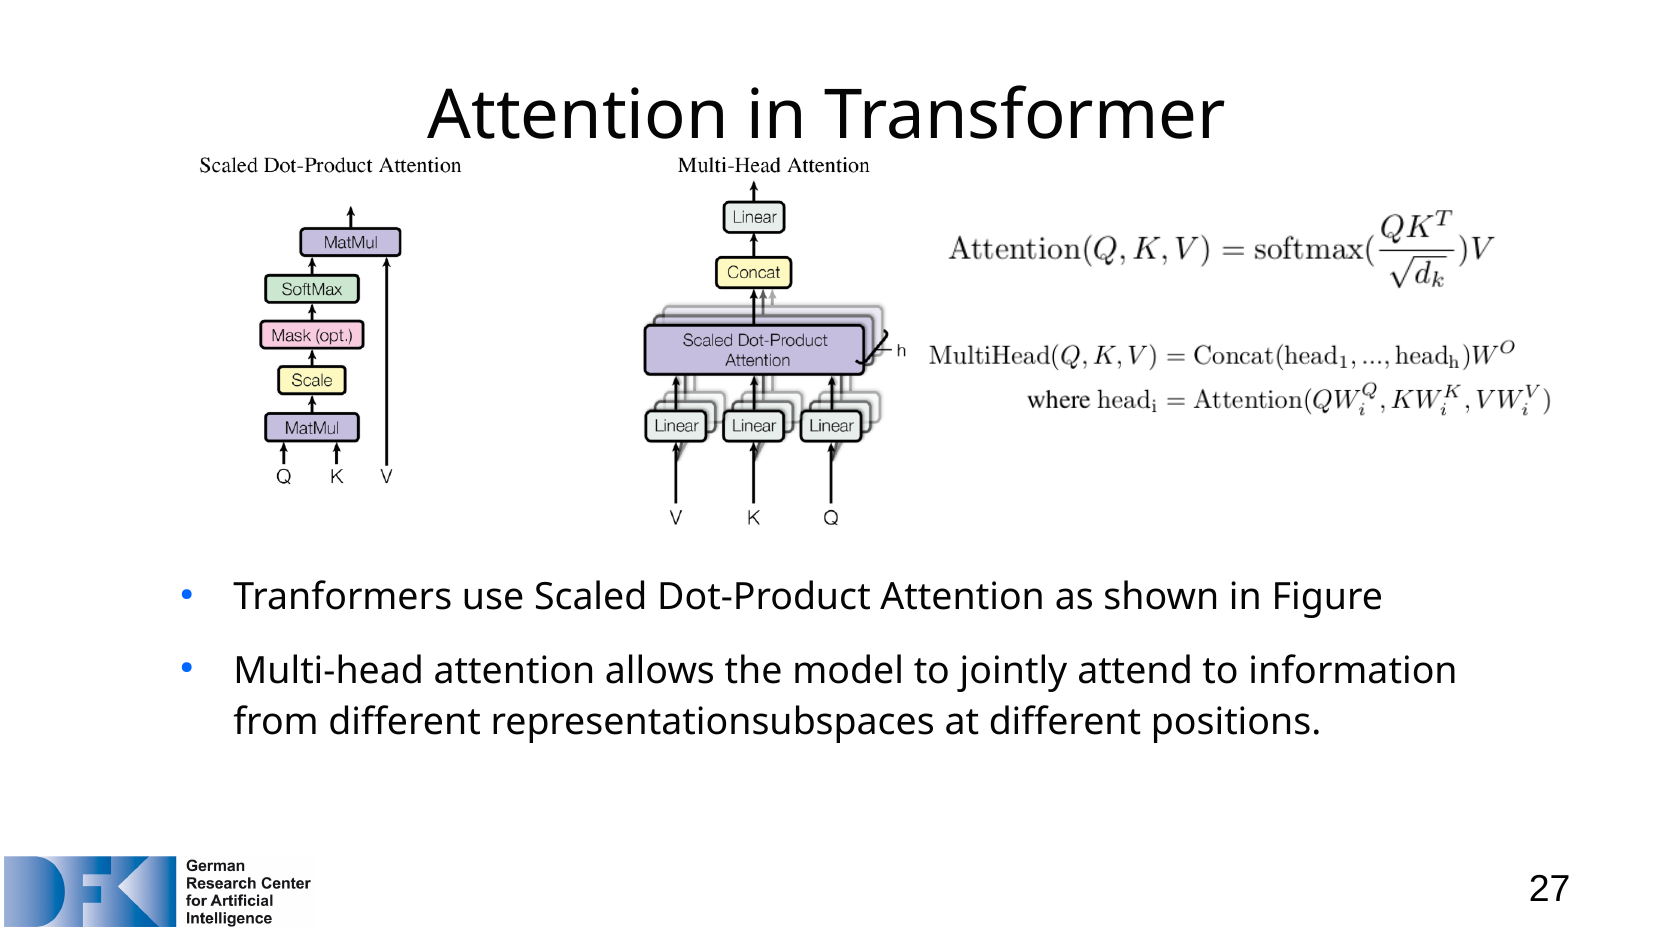

# Attention in Transformer
Tranformers use Scaled Dot-Product Attention as shown in Figure
Multi-head attention allows the model to jointly attend to information from different representationsubspaces at different positions.